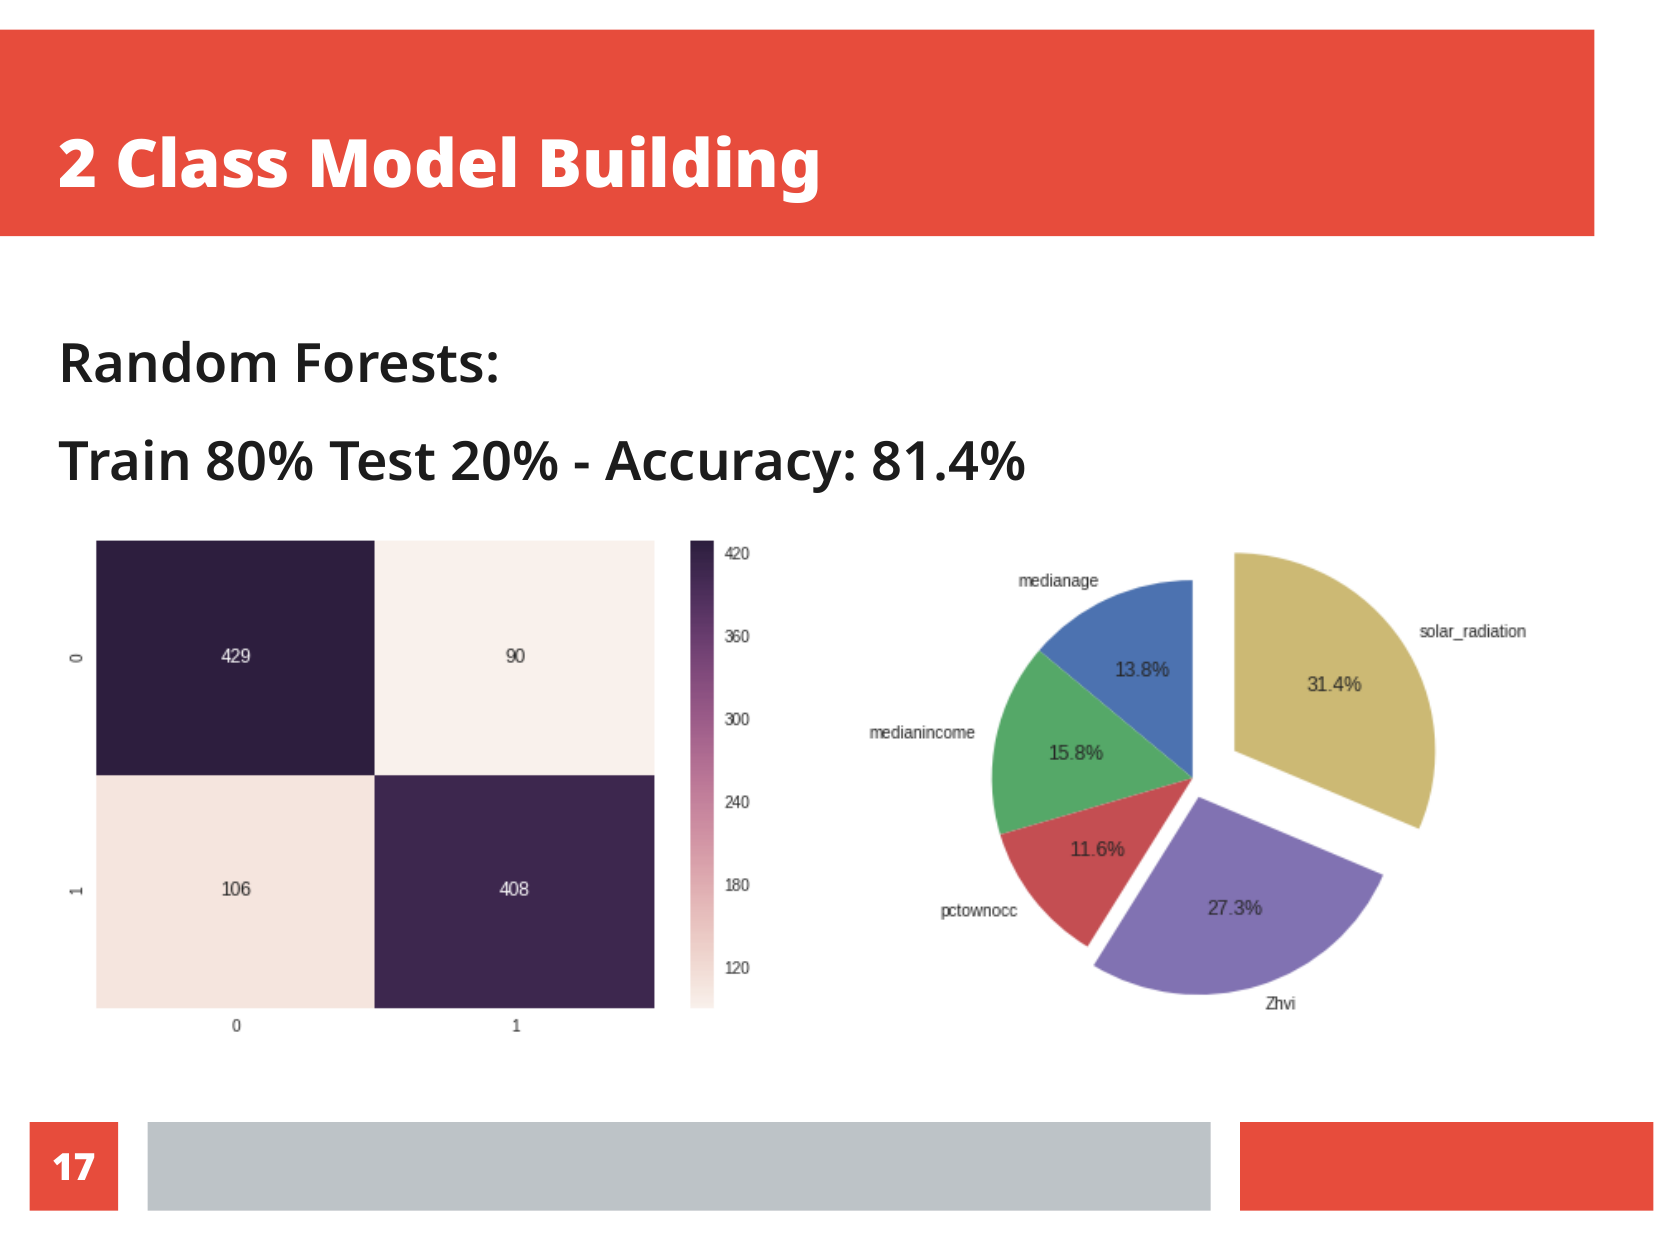

# 2 Class Model Building
Random Forests:
Train 80% Test 20% - Accuracy: 81.4%
17